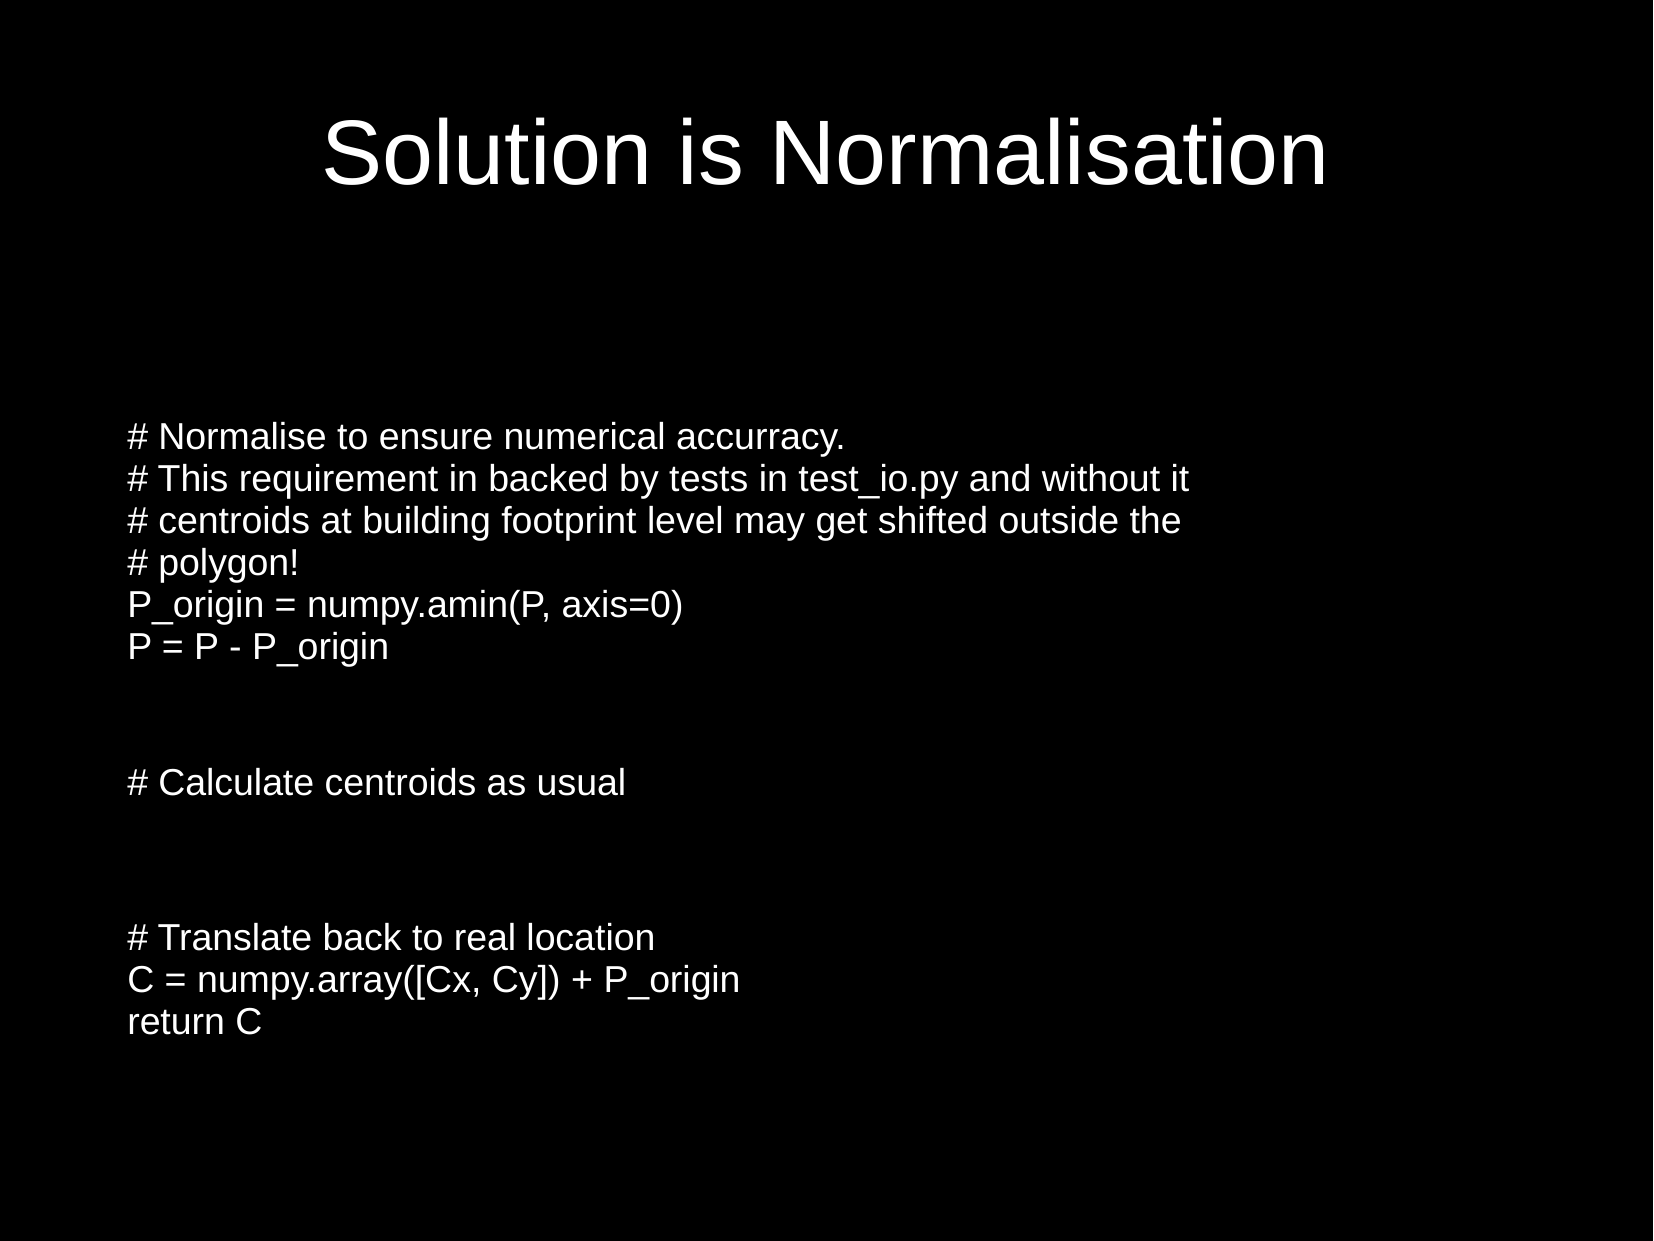

# Solution is Normalisation
# Normalise to ensure numerical accurracy.
# This requirement in backed by tests in test_io.py and without it
# centroids at building footprint level may get shifted outside the
# polygon!
P_origin = numpy.amin(P, axis=0)
P = P - P_origin
# Calculate centroids as usual
# Translate back to real location
C = numpy.array([Cx, Cy]) + P_origin
return C